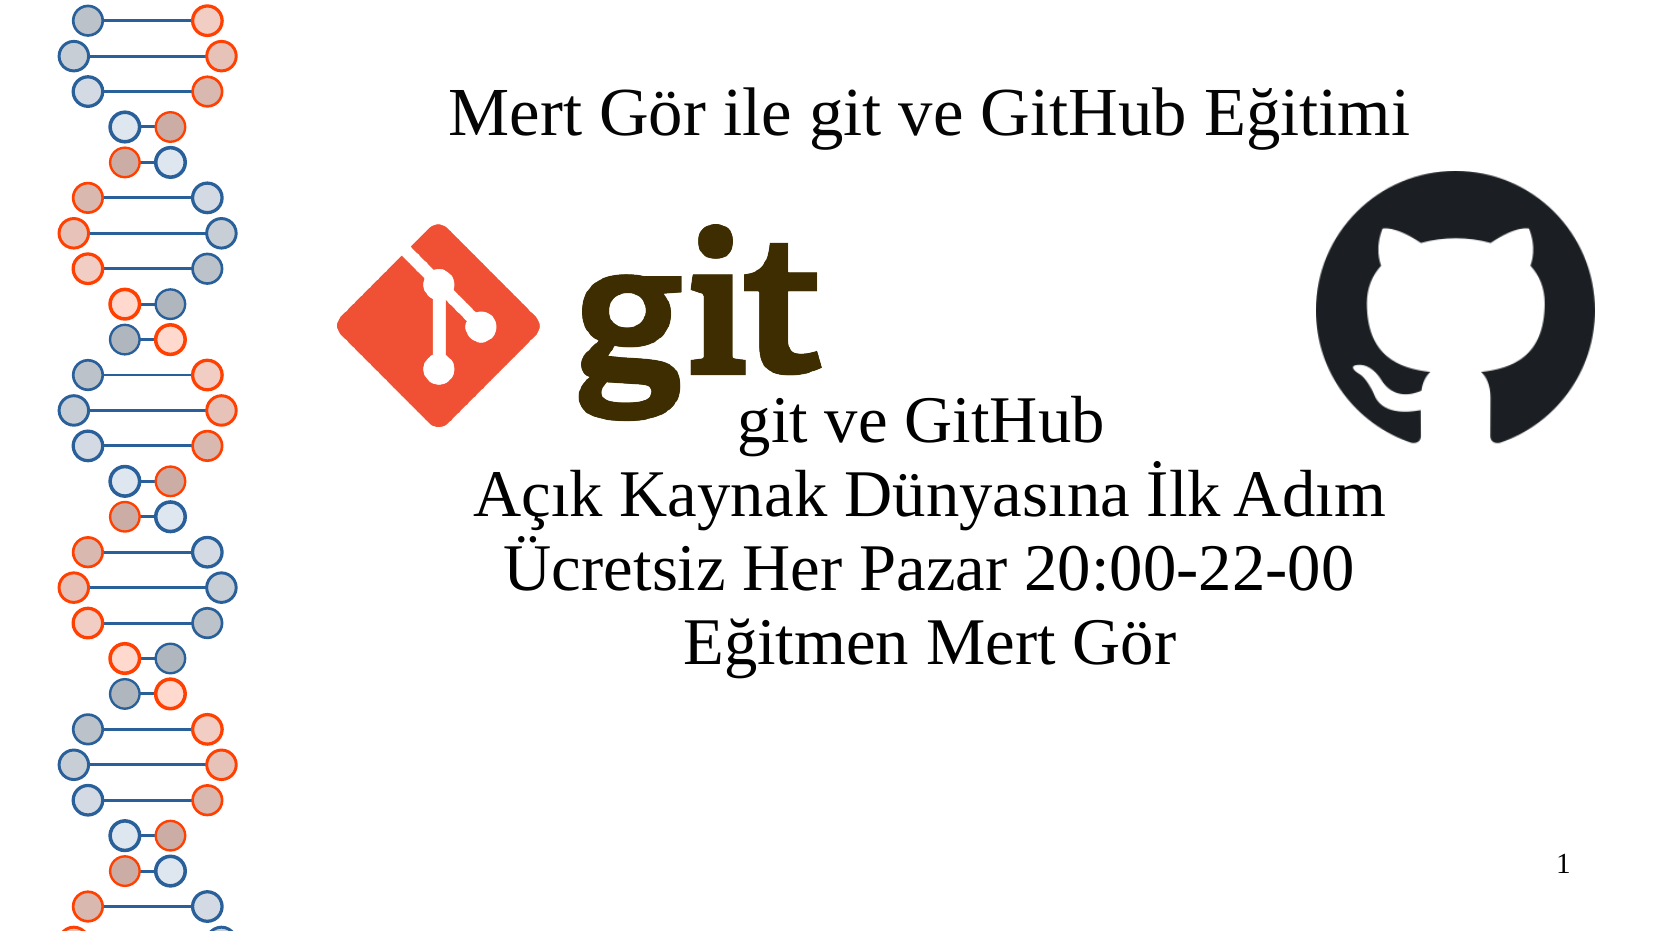

# Mert Gör ile git ve GitHub Eğitimi
git ve GitHub
Açık Kaynak Dünyasına İlk Adım
Ücretsiz Her Pazar 20:00-22-00
Eğitmen Mert Gör
1